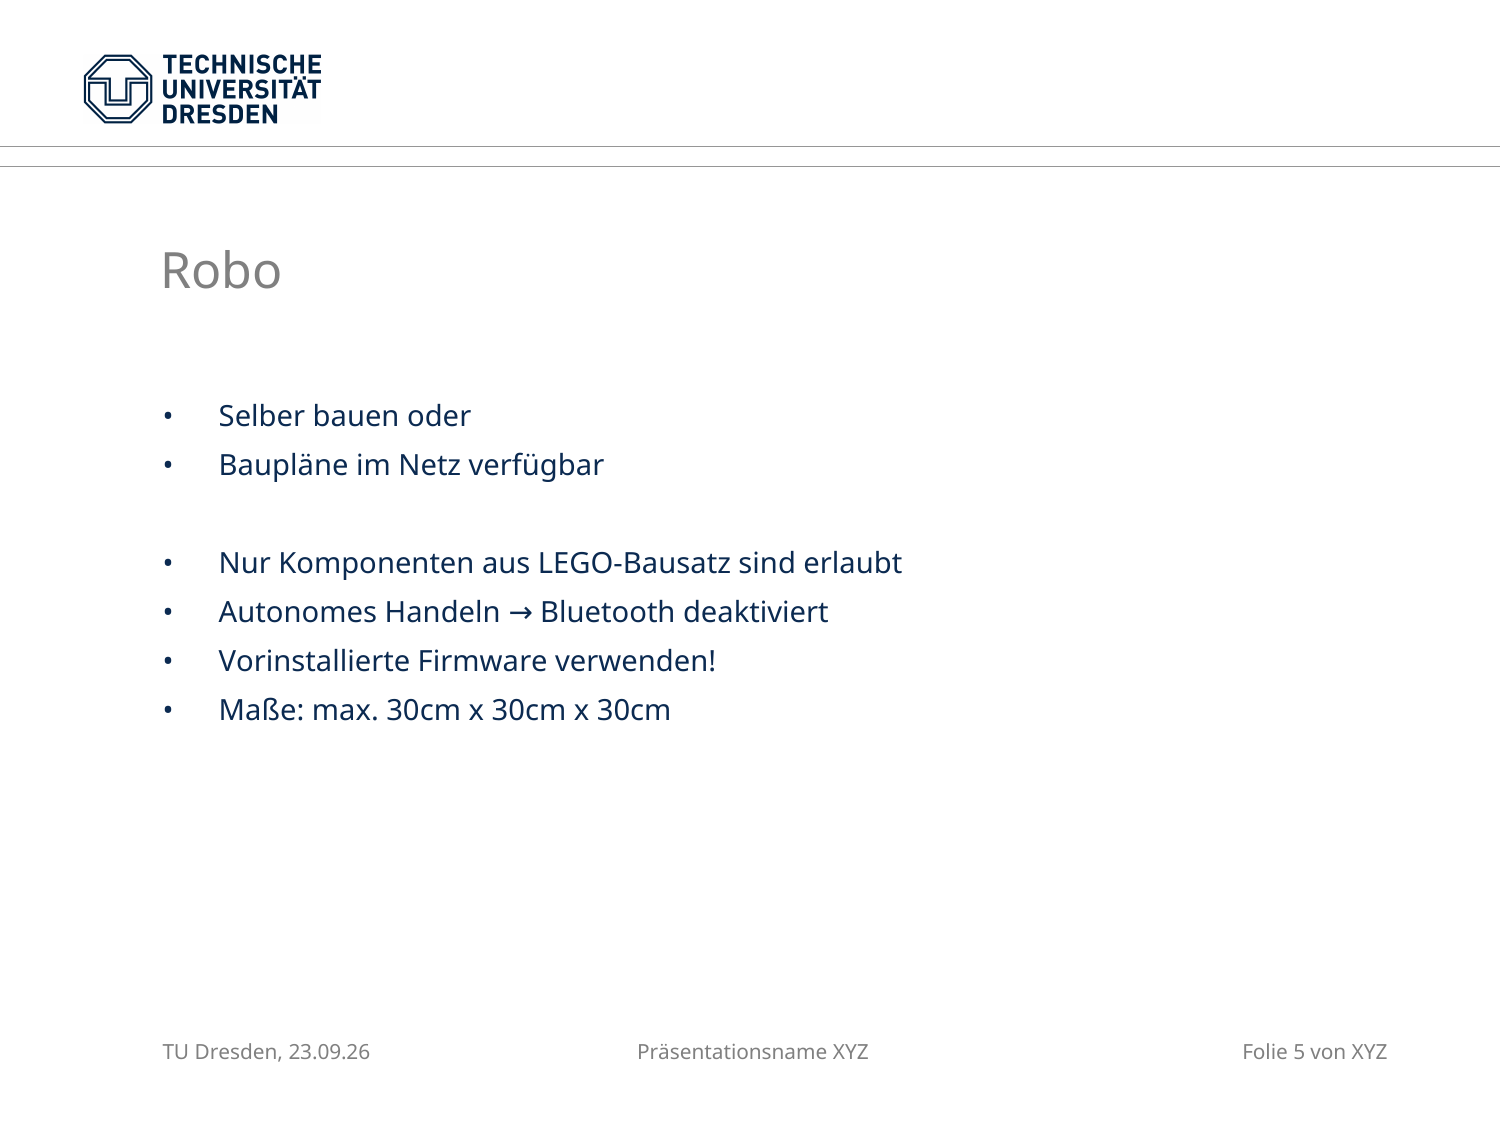

# Robo
Selber bauen oder
Baupläne im Netz verfügbar
Nur Komponenten aus LEGO-Bausatz sind erlaubt
Autonomes Handeln → Bluetooth deaktiviert
Vorinstallierte Firmware verwenden!
Maße: max. 30cm x 30cm x 30cm
5